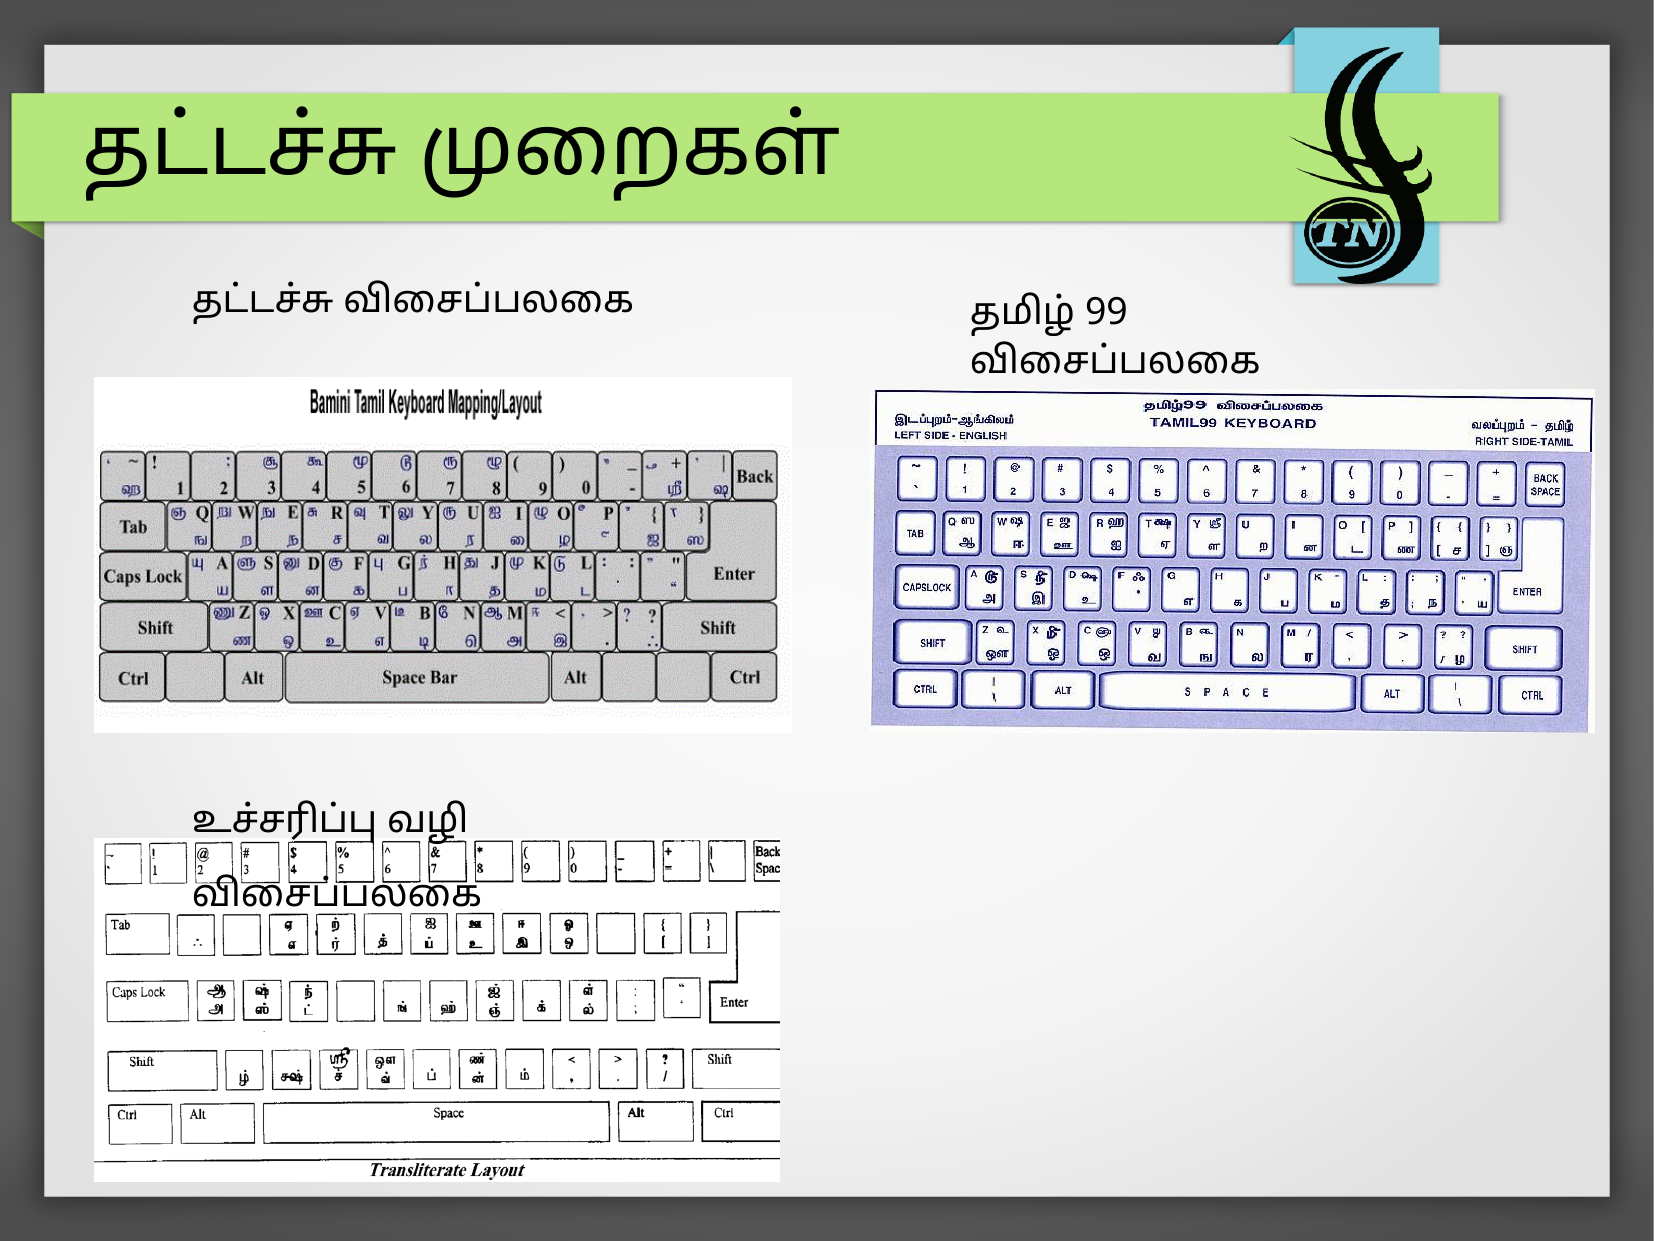

# தட்டச்சு முறைகள்
தட்டச்சு விசைப்பலகை
தமிழ் 99 விசைப்பலகை
உச்சரிப்பு வழி விசைப்பலகை